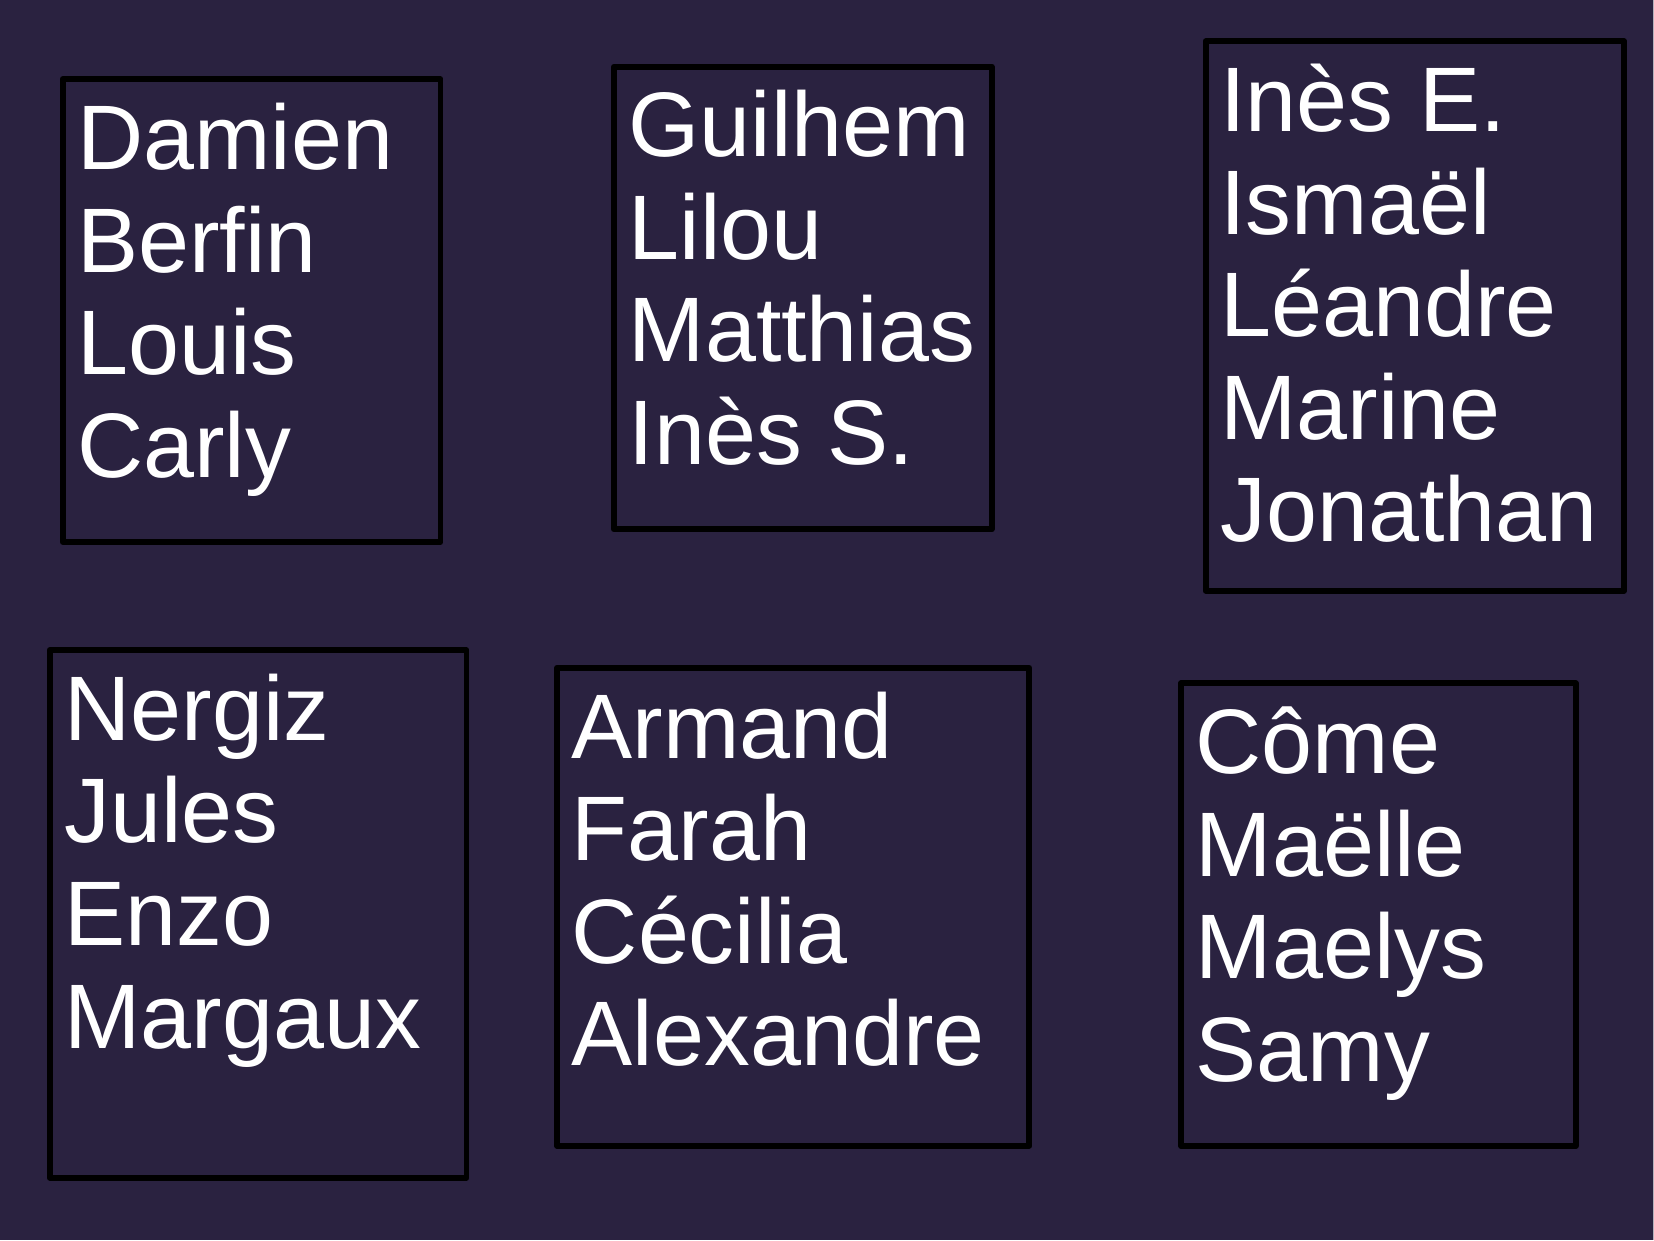

Inès E.
Ismaël
Léandre
Marine
Jonathan
Guilhem
Lilou
Matthias
Inès S.
Damien
Berfin
Louis
Carly
Nergiz
Jules
Enzo
Margaux
Armand
Farah
Cécilia
Alexandre
Côme
Maëlle
Maelys
Samy